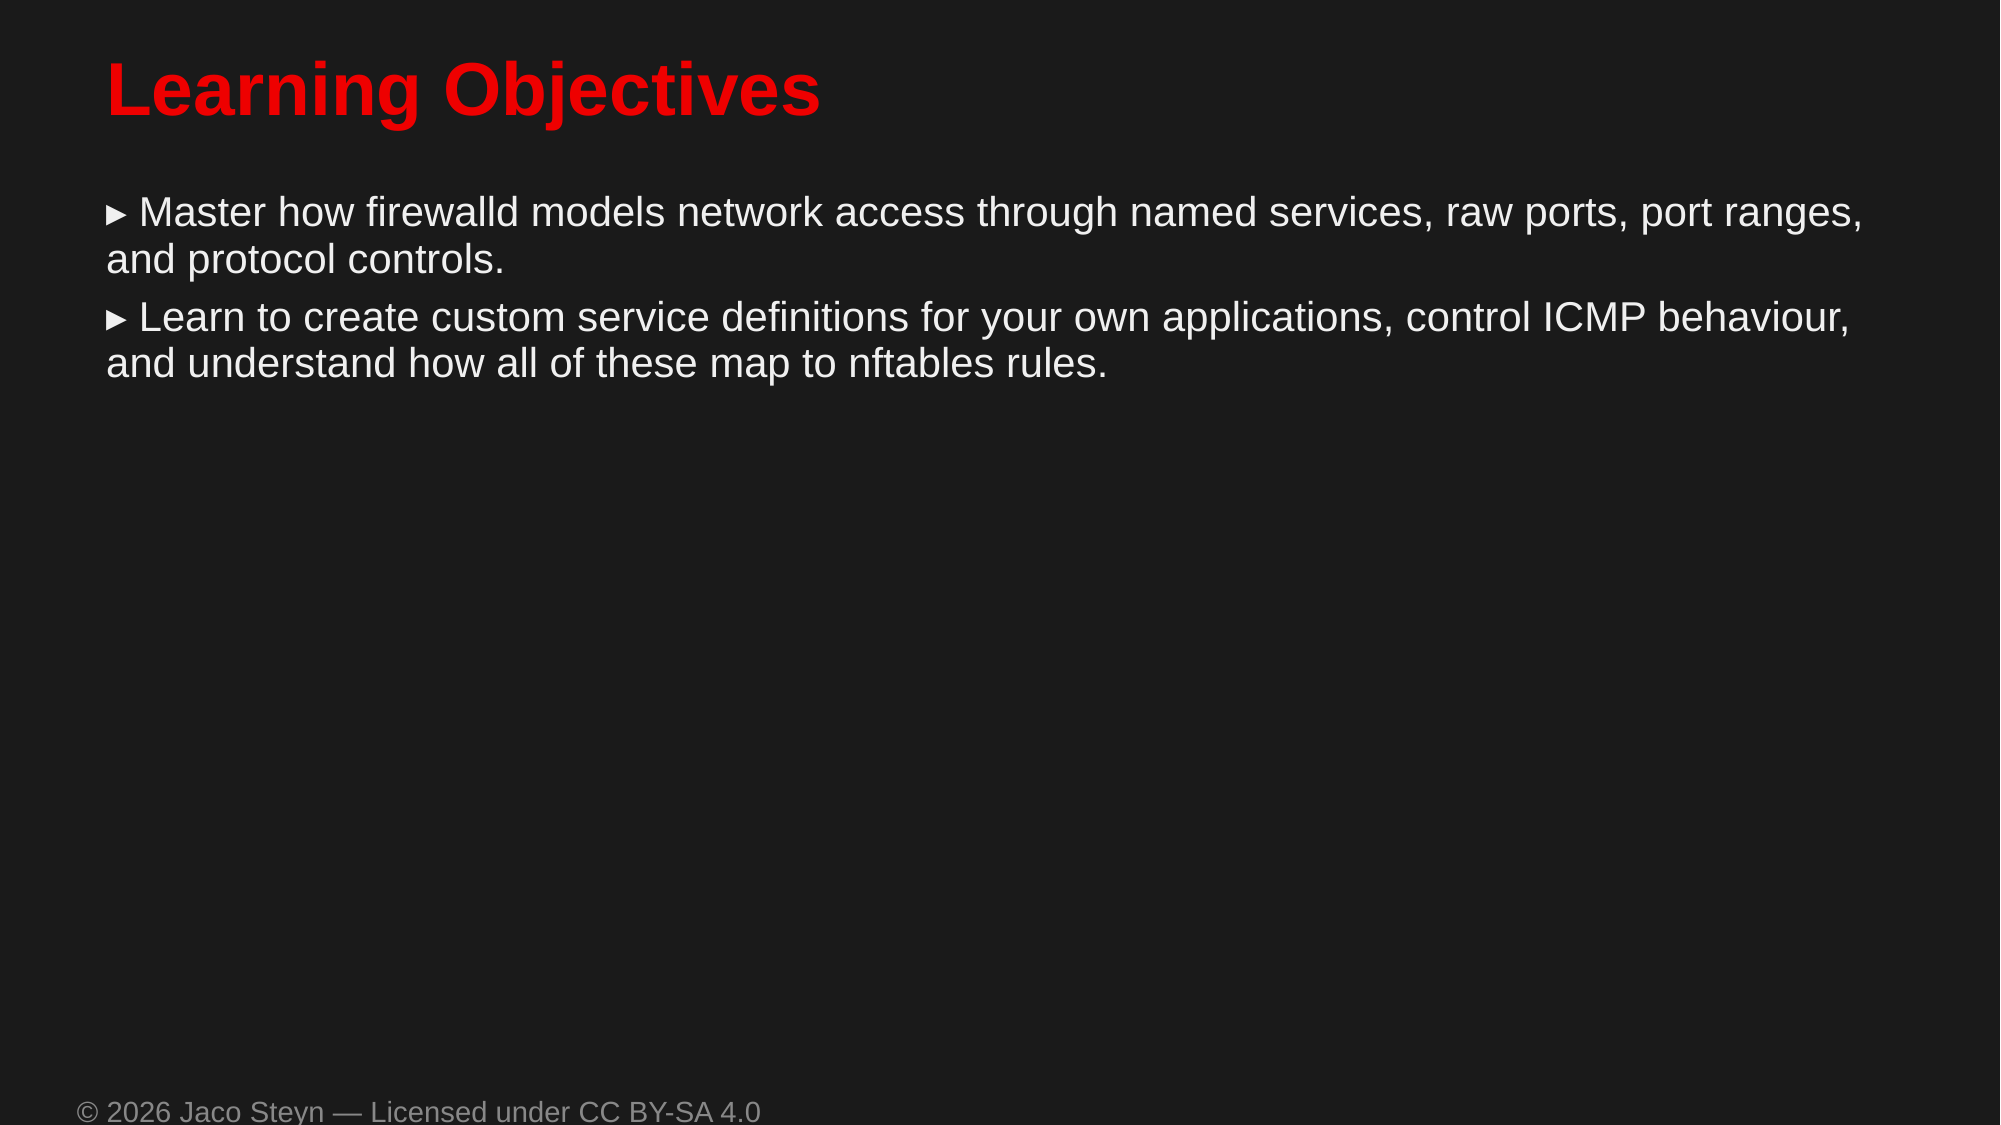

Learning Objectives
▸ Master how firewalld models network access through named services, raw ports, port ranges, and protocol controls.
▸ Learn to create custom service definitions for your own applications, control ICMP behaviour, and understand how all of these map to nftables rules.
© 2026 Jaco Steyn — Licensed under CC BY-SA 4.0